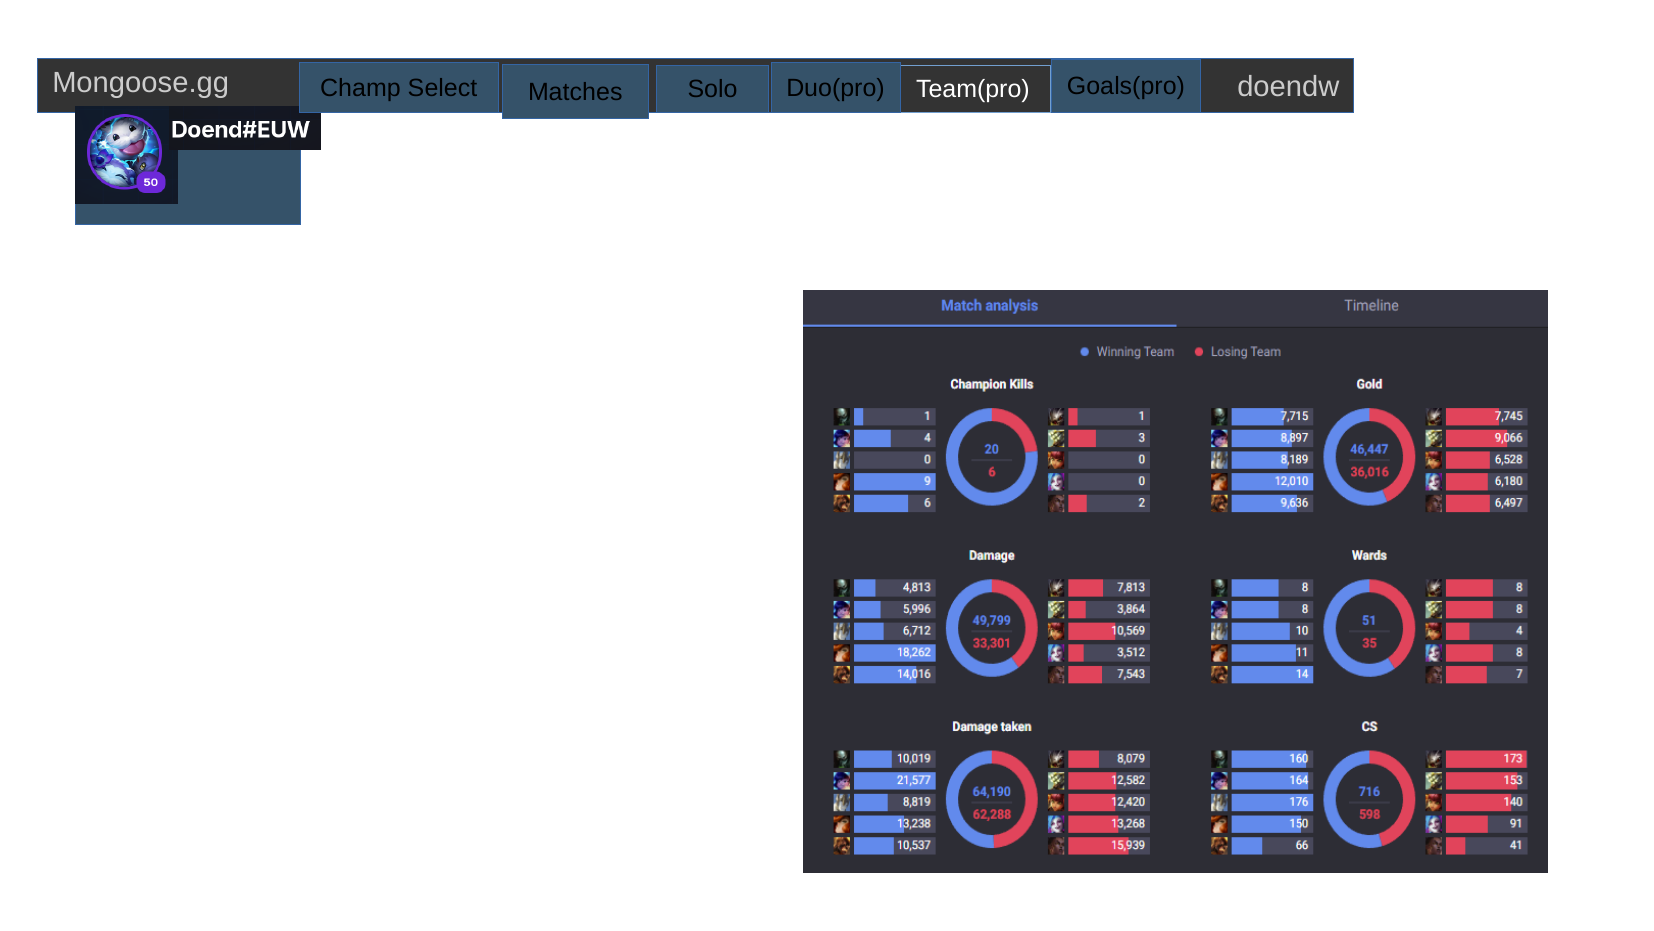

Mongoose.gg
Goals(pro)
Champ Select
Duo(pro)
doendw
Matches
Solo
Team(pro)